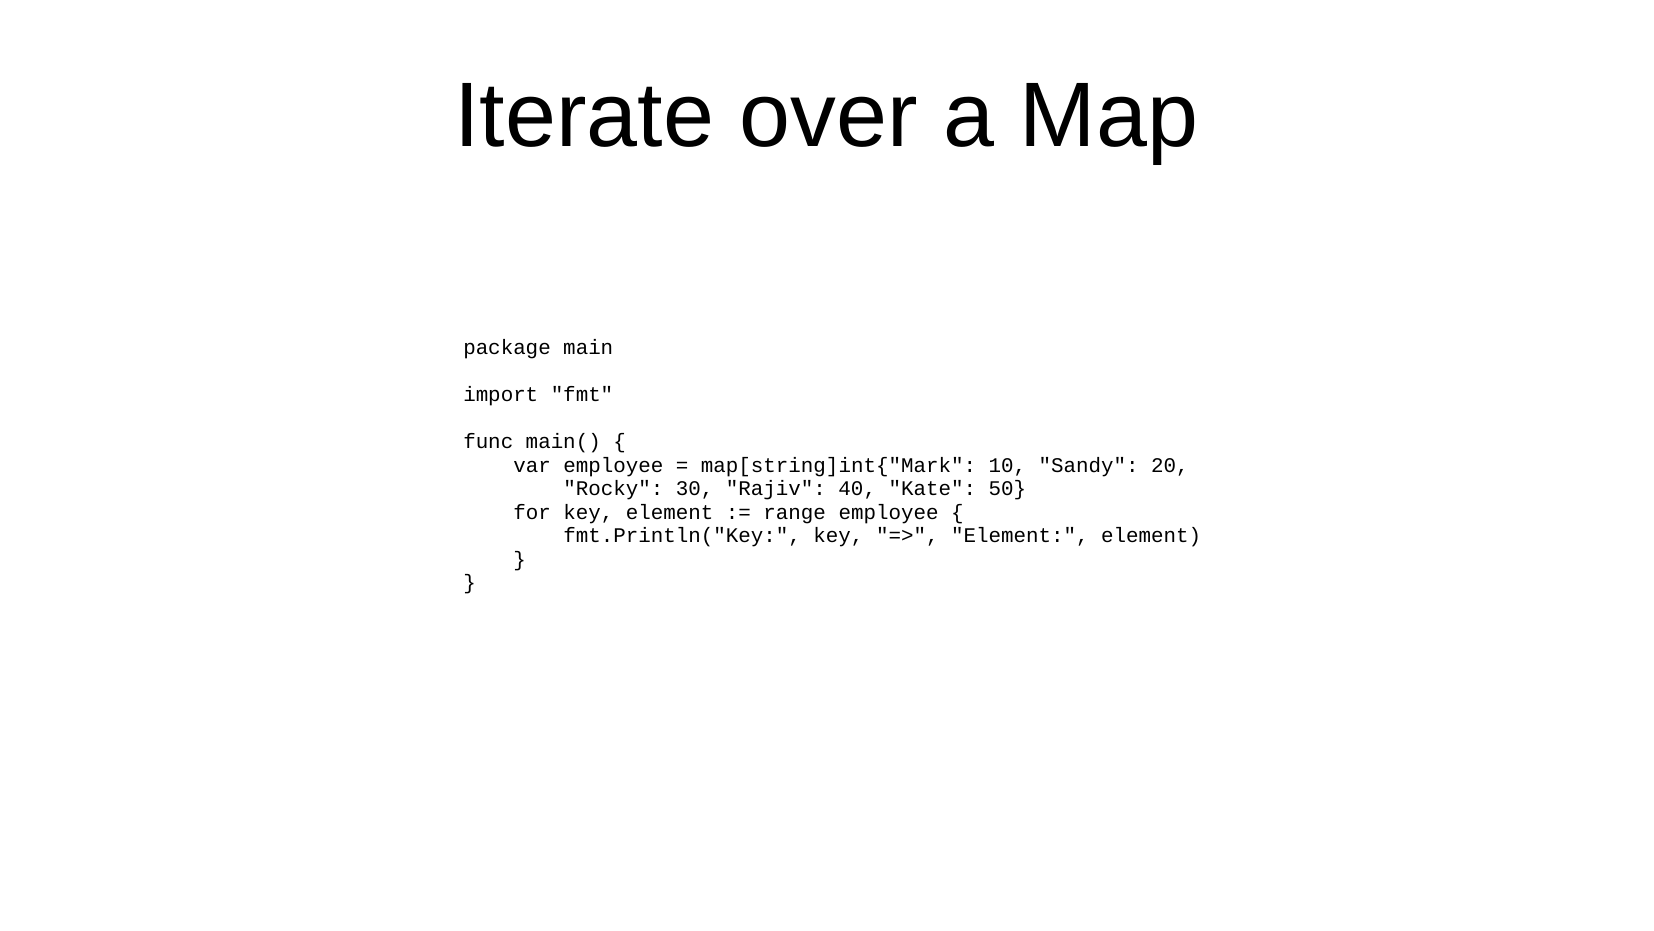

# Iterate over a Map
package main
import "fmt"
func main() {
 var employee = map[string]int{"Mark": 10, "Sandy": 20,
 "Rocky": 30, "Rajiv": 40, "Kate": 50}
 for key, element := range employee {
 fmt.Println("Key:", key, "=>", "Element:", element)
 }
}